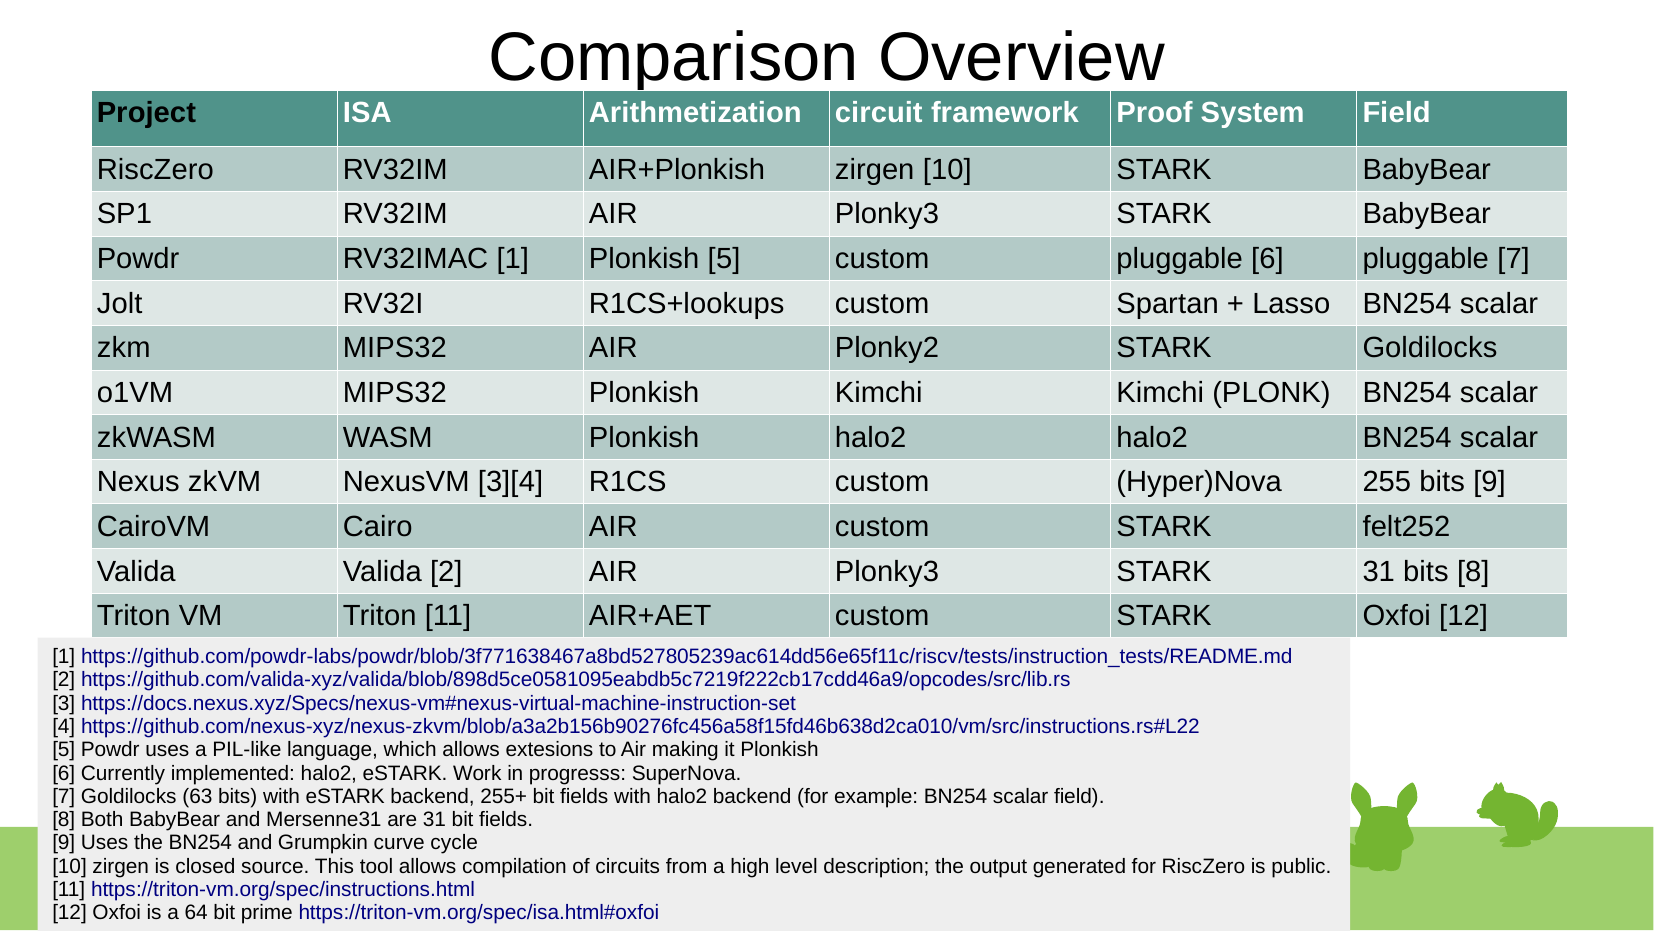

# Comparison Overview
| Project | ISA | Arithmetization | circuit framework | Proof System | Field |
| --- | --- | --- | --- | --- | --- |
| RiscZero | RV32IM | AIR+Plonkish | zirgen [10] | STARK | BabyBear |
| SP1 | RV32IM | AIR | Plonky3 | STARK | BabyBear |
| Powdr | RV32IMAC [1] | Plonkish [5] | custom | pluggable [6] | pluggable [7] |
| Jolt | RV32I | R1CS+lookups | custom | Spartan + Lasso | BN254 scalar |
| zkm | MIPS32 | AIR | Plonky2 | STARK | Goldilocks |
| o1VM | MIPS32 | Plonkish | Kimchi | Kimchi (PLONK) | BN254 scalar |
| zkWASM | WASM | Plonkish | halo2 | halo2 | BN254 scalar |
| Nexus zkVM | NexusVM [3][4] | R1CS | custom | (Hyper)Nova | 255 bits [9] |
| CairoVM | Cairo | AIR | custom | STARK | felt252 |
| Valida | Valida [2] | AIR | Plonky3 | STARK | 31 bits [8] |
| Triton VM | Triton [11] | AIR+AET | custom | STARK | Oxfoi [12] |
[1] https://github.com/powdr-labs/powdr/blob/3f771638467a8bd527805239ac614dd56e65f11c/riscv/tests/instruction_tests/README.md
[2] https://github.com/valida-xyz/valida/blob/898d5ce0581095eabdb5c7219f222cb17cdd46a9/opcodes/src/lib.rs
[3] https://docs.nexus.xyz/Specs/nexus-vm#nexus-virtual-machine-instruction-set
[4] https://github.com/nexus-xyz/nexus-zkvm/blob/a3a2b156b90276fc456a58f15fd46b638d2ca010/vm/src/instructions.rs#L22
[5] Powdr uses a PIL-like language, which allows extesions to Air making it Plonkish
[6] Currently implemented: halo2, eSTARK. Work in progresss: SuperNova.
[7] Goldilocks (63 bits) with eSTARK backend, 255+ bit fields with halo2 backend (for example: BN254 scalar field).
[8] Both BabyBear and Mersenne31 are 31 bit fields.
[9] Uses the BN254 and Grumpkin curve cycle
[10] zirgen is closed source. This tool allows compilation of circuits from a high level description; the output generated for RiscZero is public.
[11] https://triton-vm.org/spec/instructions.html
[12] Oxfoi is a 64 bit prime https://triton-vm.org/spec/isa.html#oxfoi